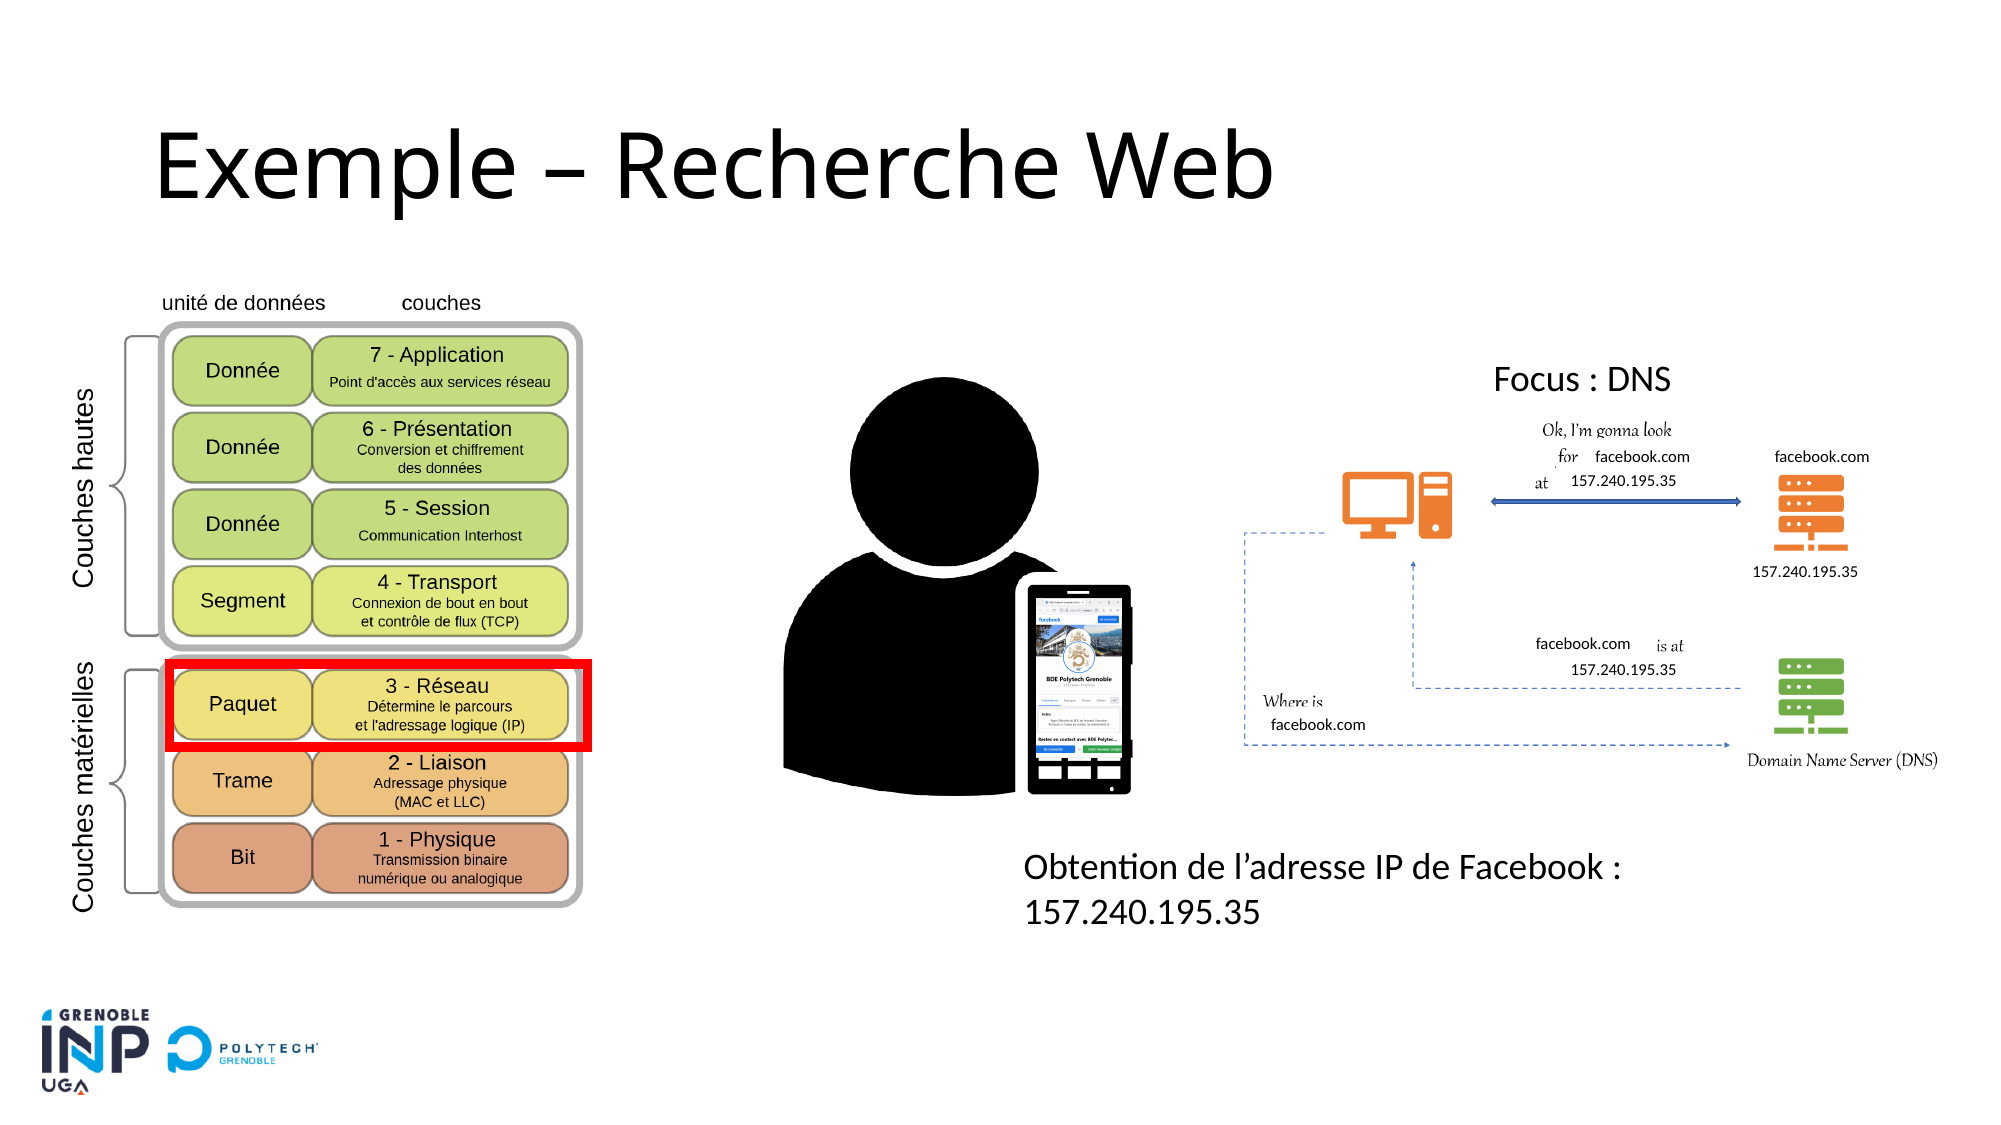

# Exemple – Recherche Web
Focus : DNS
facebook.com
facebook.com
157.240.195.35
157.240.195.35
facebook.com
157.240.195.35
facebook.com
Obtention de l’adresse IP de Facebook :
157.240.195.35